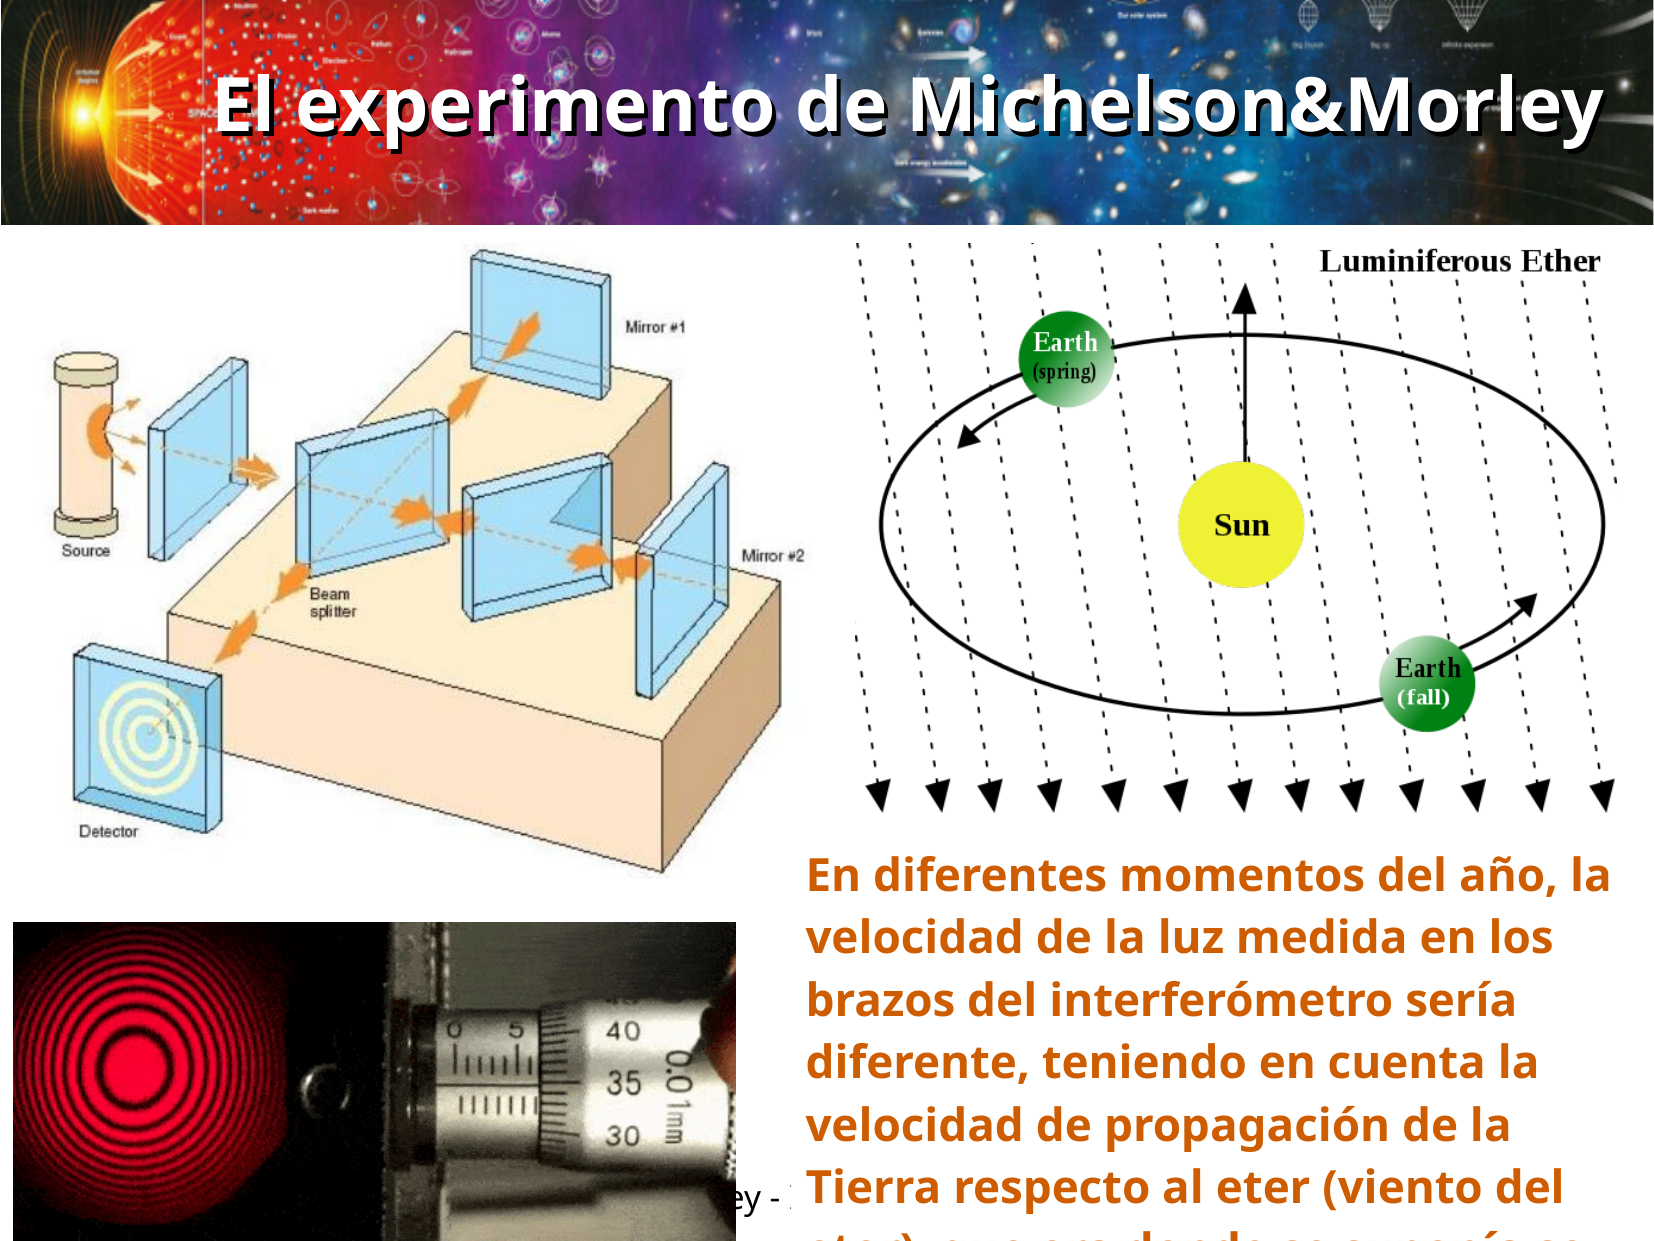

# El experimento de Michelson&Morley
En diferentes momentos del año, la velocidad de la luz medida en los brazos del interferómetro sería diferente, teniendo en cuenta la velocidad de propagación de la Tierra respecto al eter (viento del eter), que era donde se suponía se desplazaba la luz.
Ago 08, 2017
H. Asorey - IPAC 2017 - C01
28